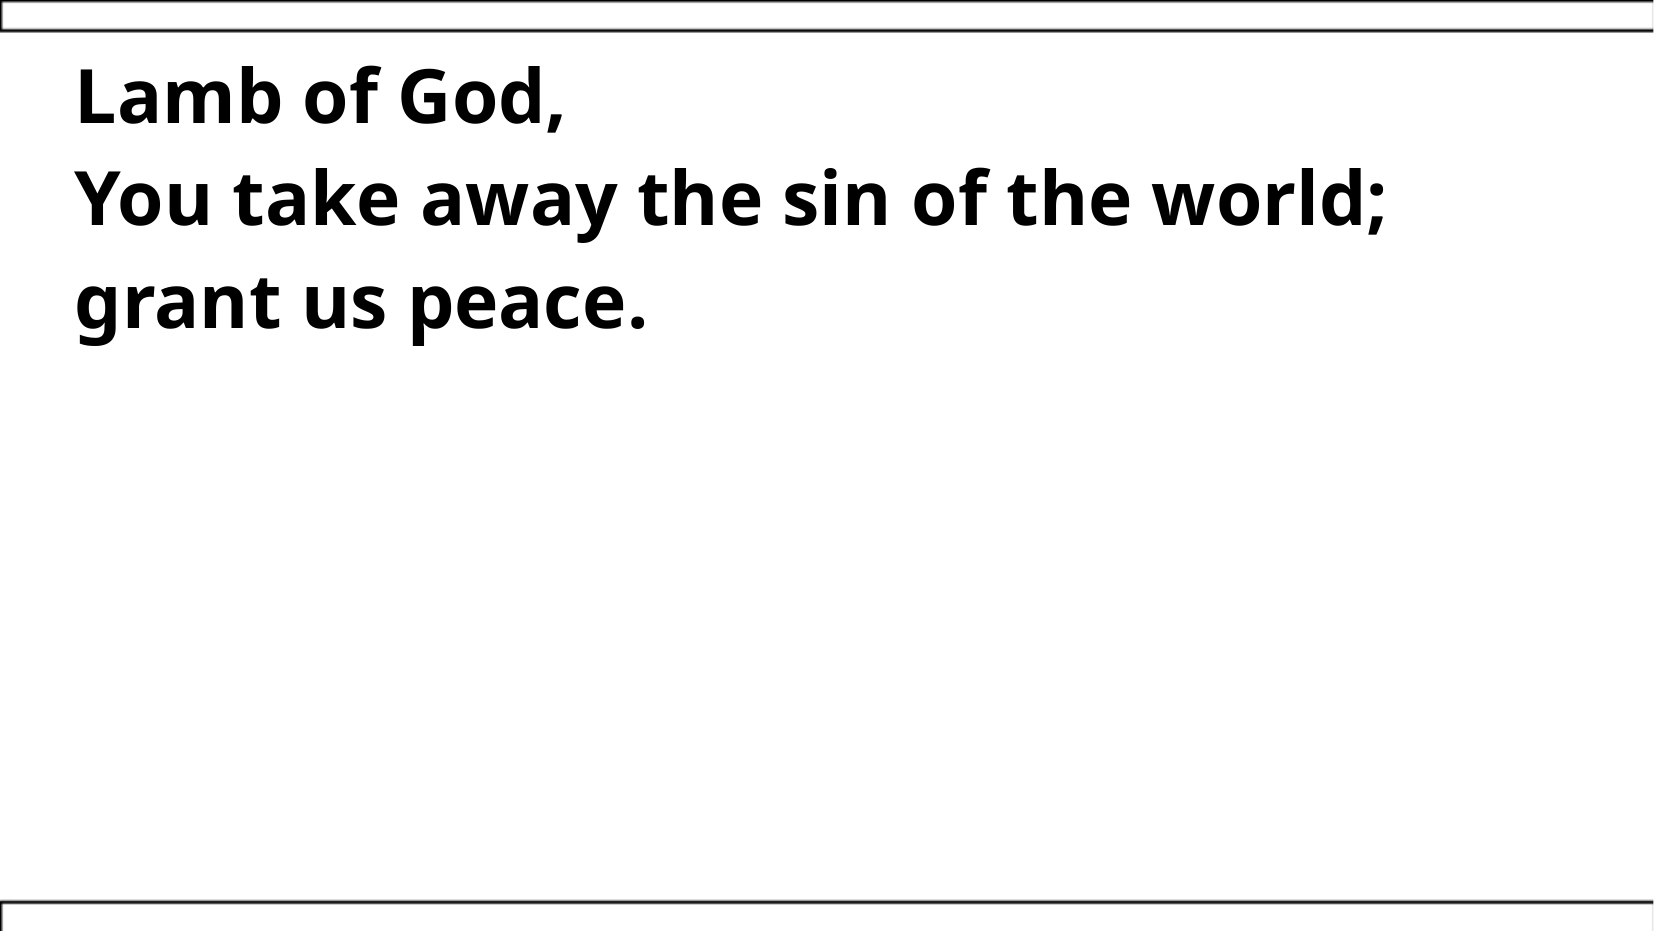

Lamb of God,
You take away the sin of the world;
grant us peace.